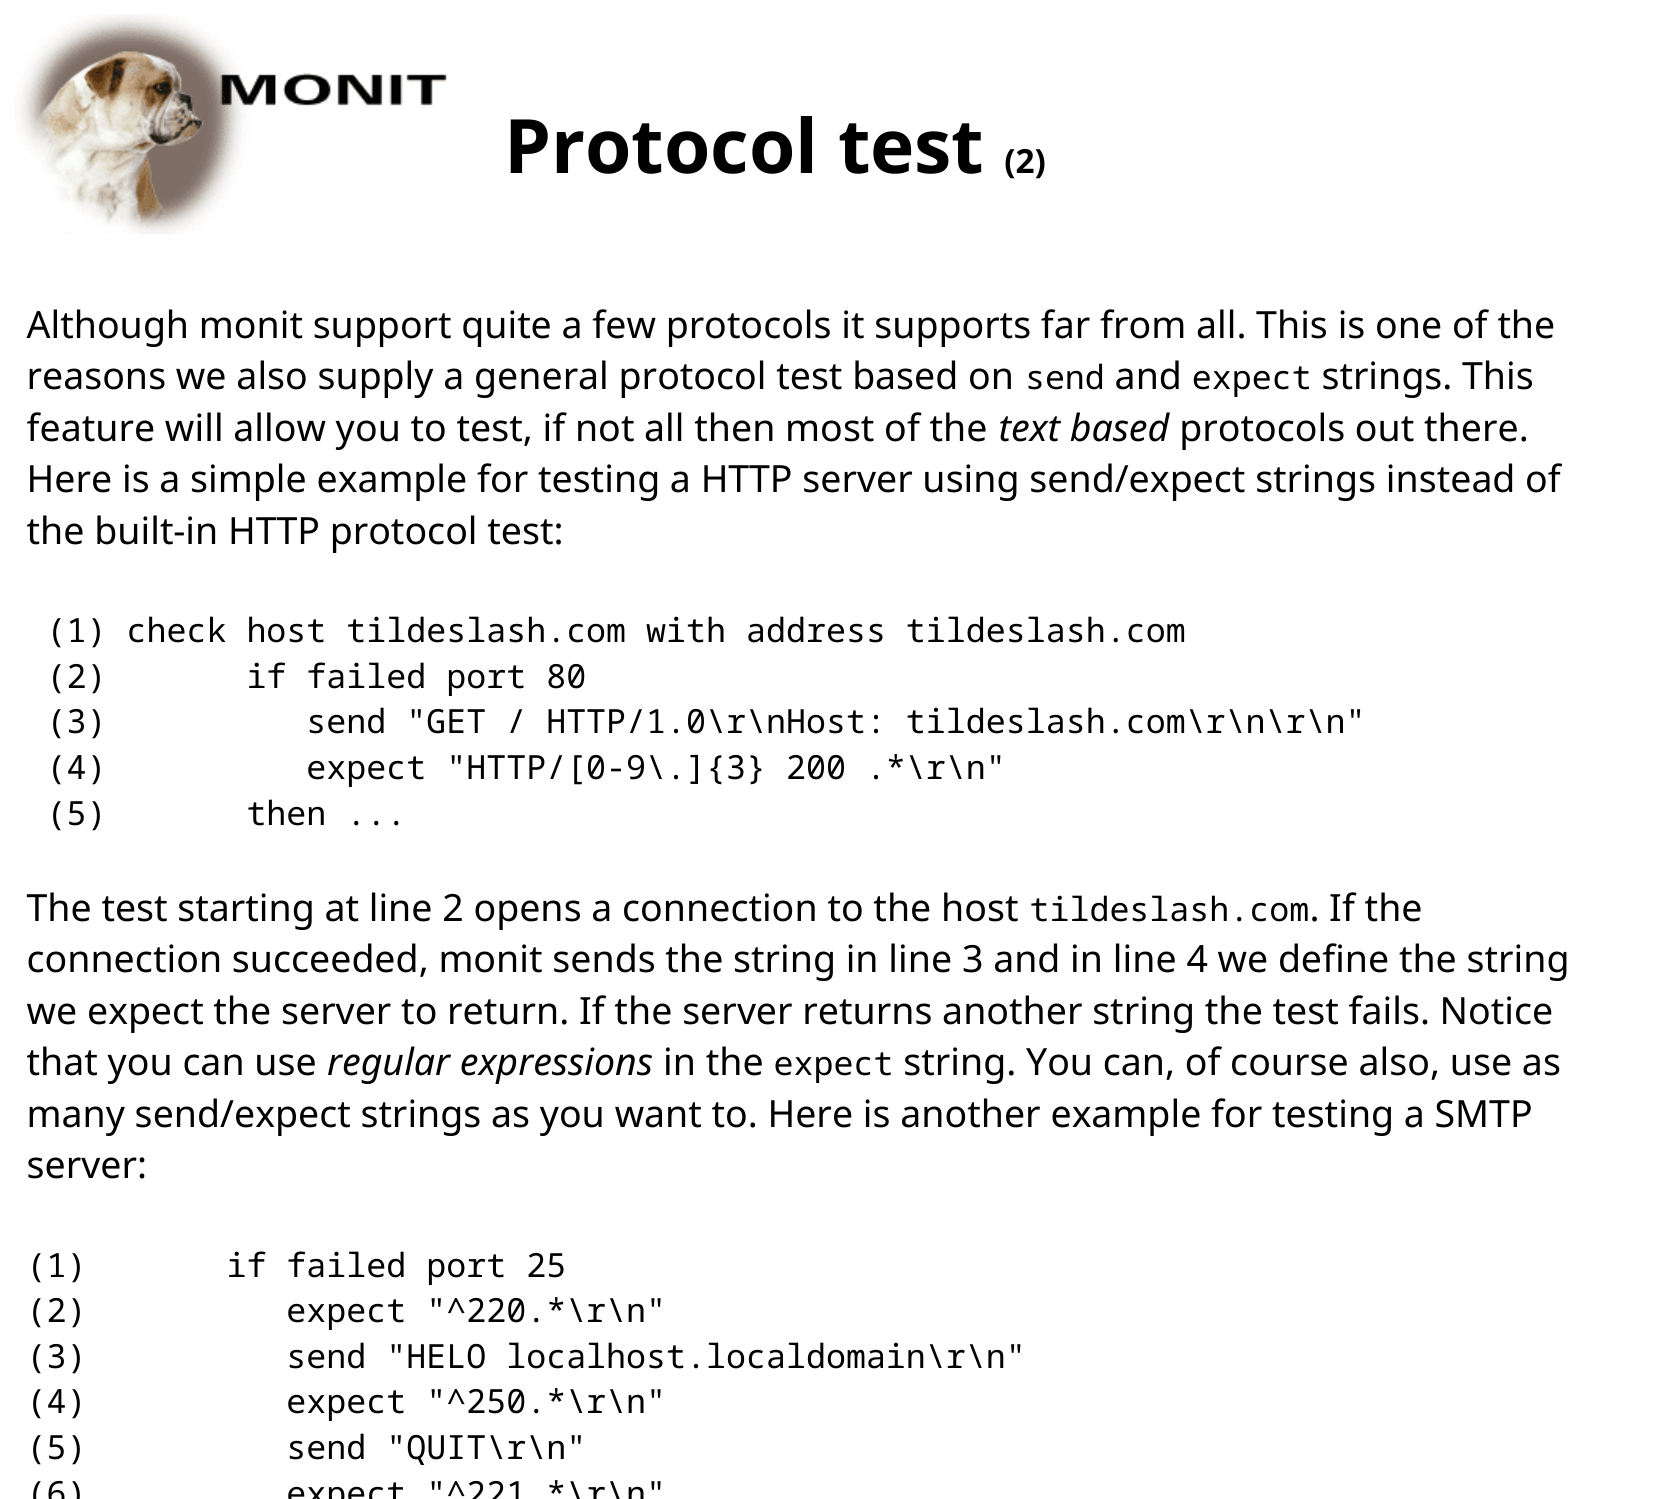

Protocol test (2)
# Although monit support quite a few protocols it supports far from all. This is one of the reasons we also supply a general protocol test based on send and expect strings. This feature will allow you to test, if not all then most of the text based protocols out there. Here is a simple example for testing a HTTP server using send/expect strings instead of the built-in HTTP protocol test: (1) check host tildeslash.com with address tildeslash.com (2) if failed port 80 (3) send "GET / HTTP/1.0\r\nHost: tildeslash.com\r\n\r\n" (4) expect "HTTP/[0-9\.]{3} 200 .*\r\n" (5) then ... The test starting at line 2 opens a connection to the host tildeslash.com. If the connection succeeded, monit sends the string in line 3 and in line 4 we define the string we expect the server to return. If the server returns another string the test fails. Notice that you can use regular expressions in the expect string. You can, of course also, use as many send/expect strings as you want to. Here is another example for testing a SMTP server: (1) if failed port 25 (2) expect "^220.*\r\n" (3) send "HELO localhost.localdomain\r\n" (4) expect "^250.*\r\n" (5) send "QUIT\r\n" (6) expect "^221.*\r\n" ...